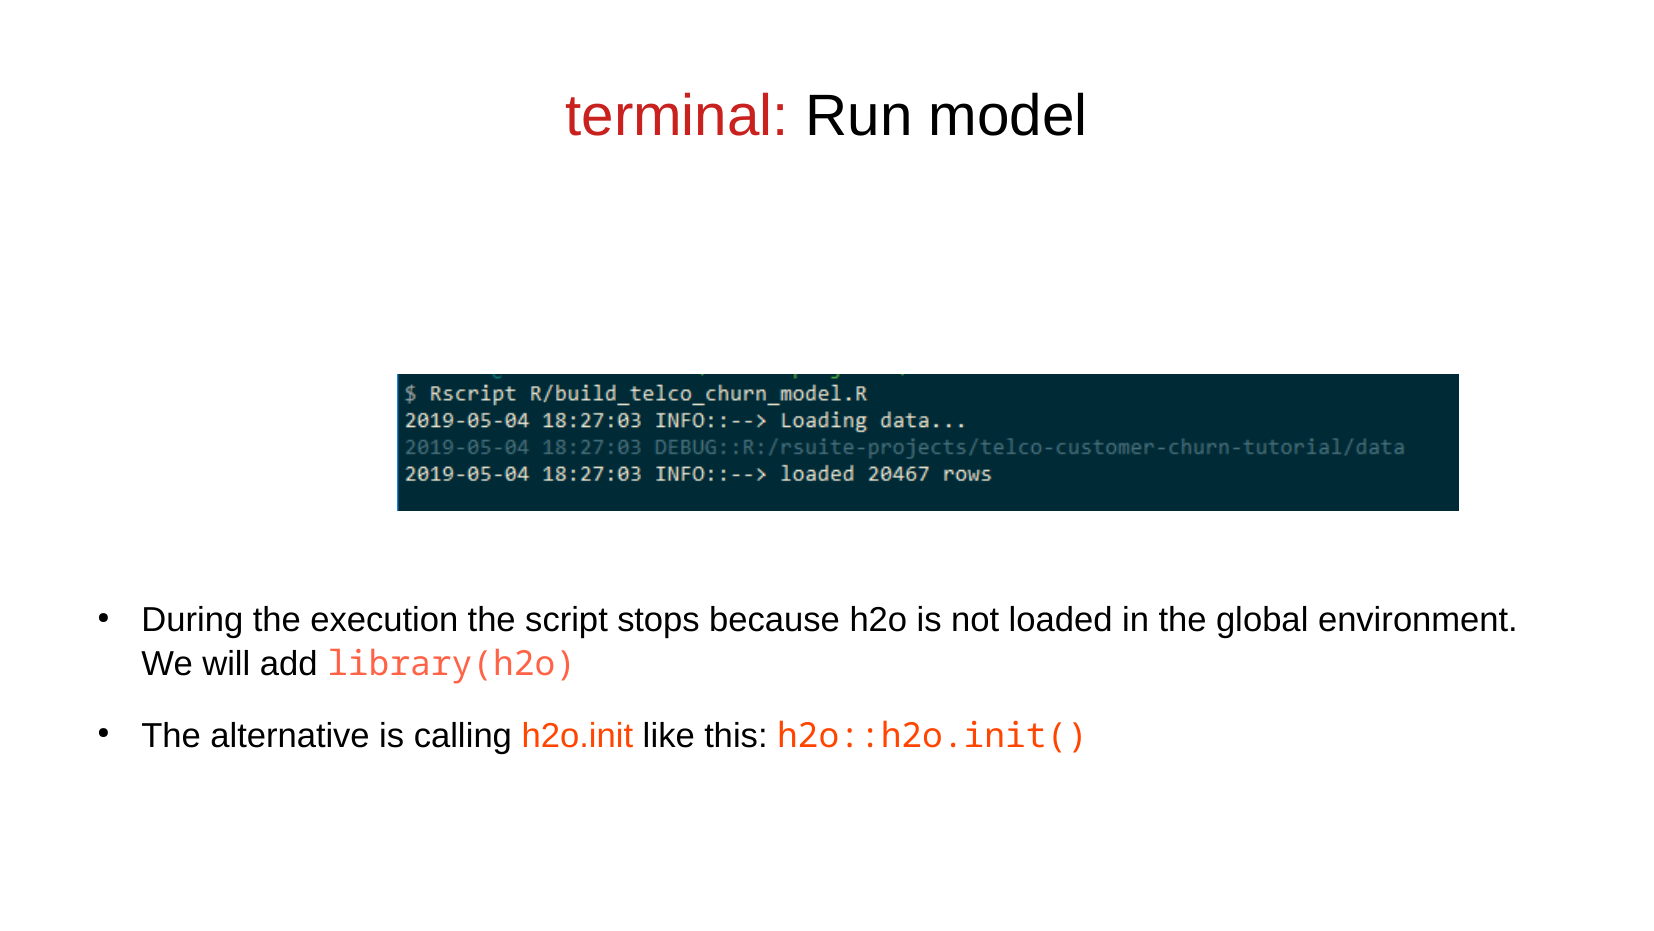

# terminal: Run model
During the execution the script stops because h2o is not loaded in the global environment. We will add library(h2o)
The alternative is calling h2o.init like this: h2o::h2o.init()